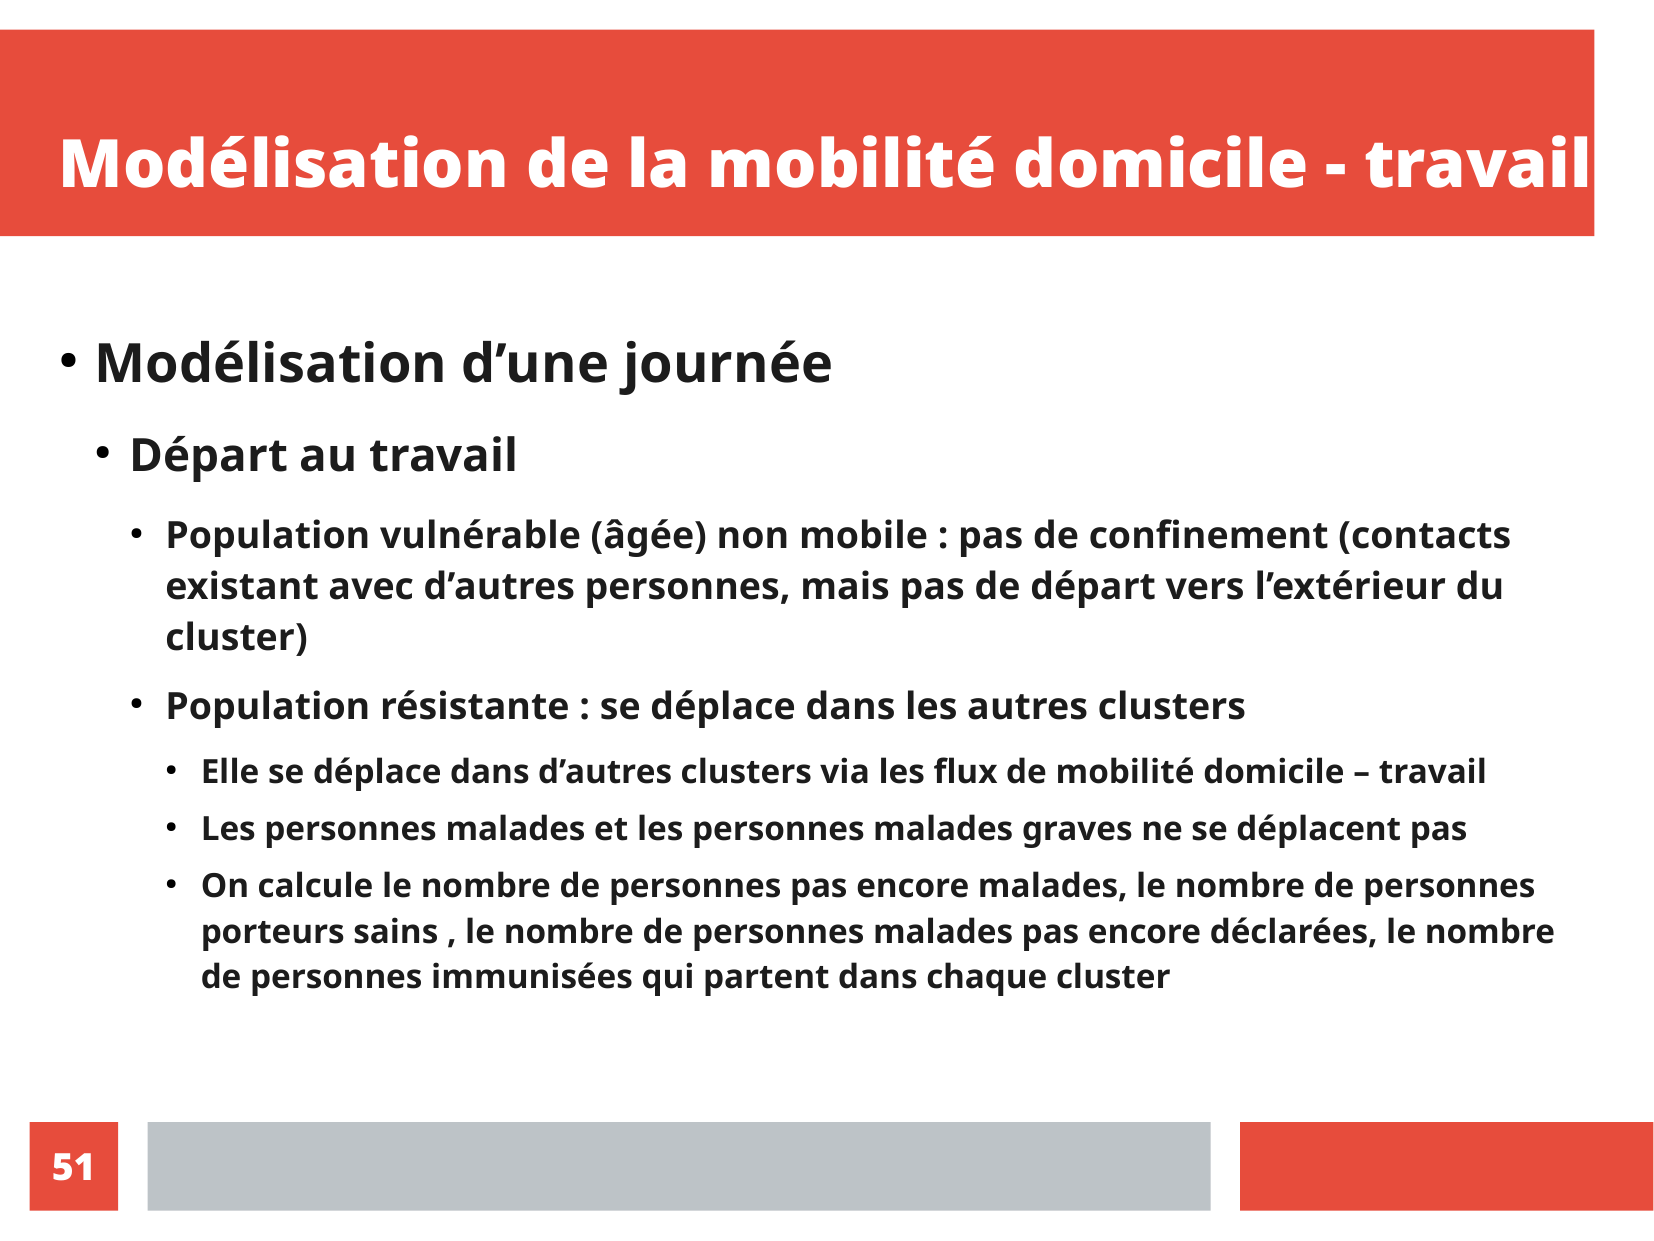

# Modélisation de la mobilité domicile - travail
Modélisation d’une journée
Départ au travail
Population vulnérable (âgée) non mobile : pas de confinement (contacts existant avec d’autres personnes, mais pas de départ vers l’extérieur du cluster)
Population résistante : se déplace dans les autres clusters
Elle se déplace dans d’autres clusters via les flux de mobilité domicile – travail
Les personnes malades et les personnes malades graves ne se déplacent pas
On calcule le nombre de personnes pas encore malades, le nombre de personnes porteurs sains , le nombre de personnes malades pas encore déclarées, le nombre de personnes immunisées qui partent dans chaque cluster
51